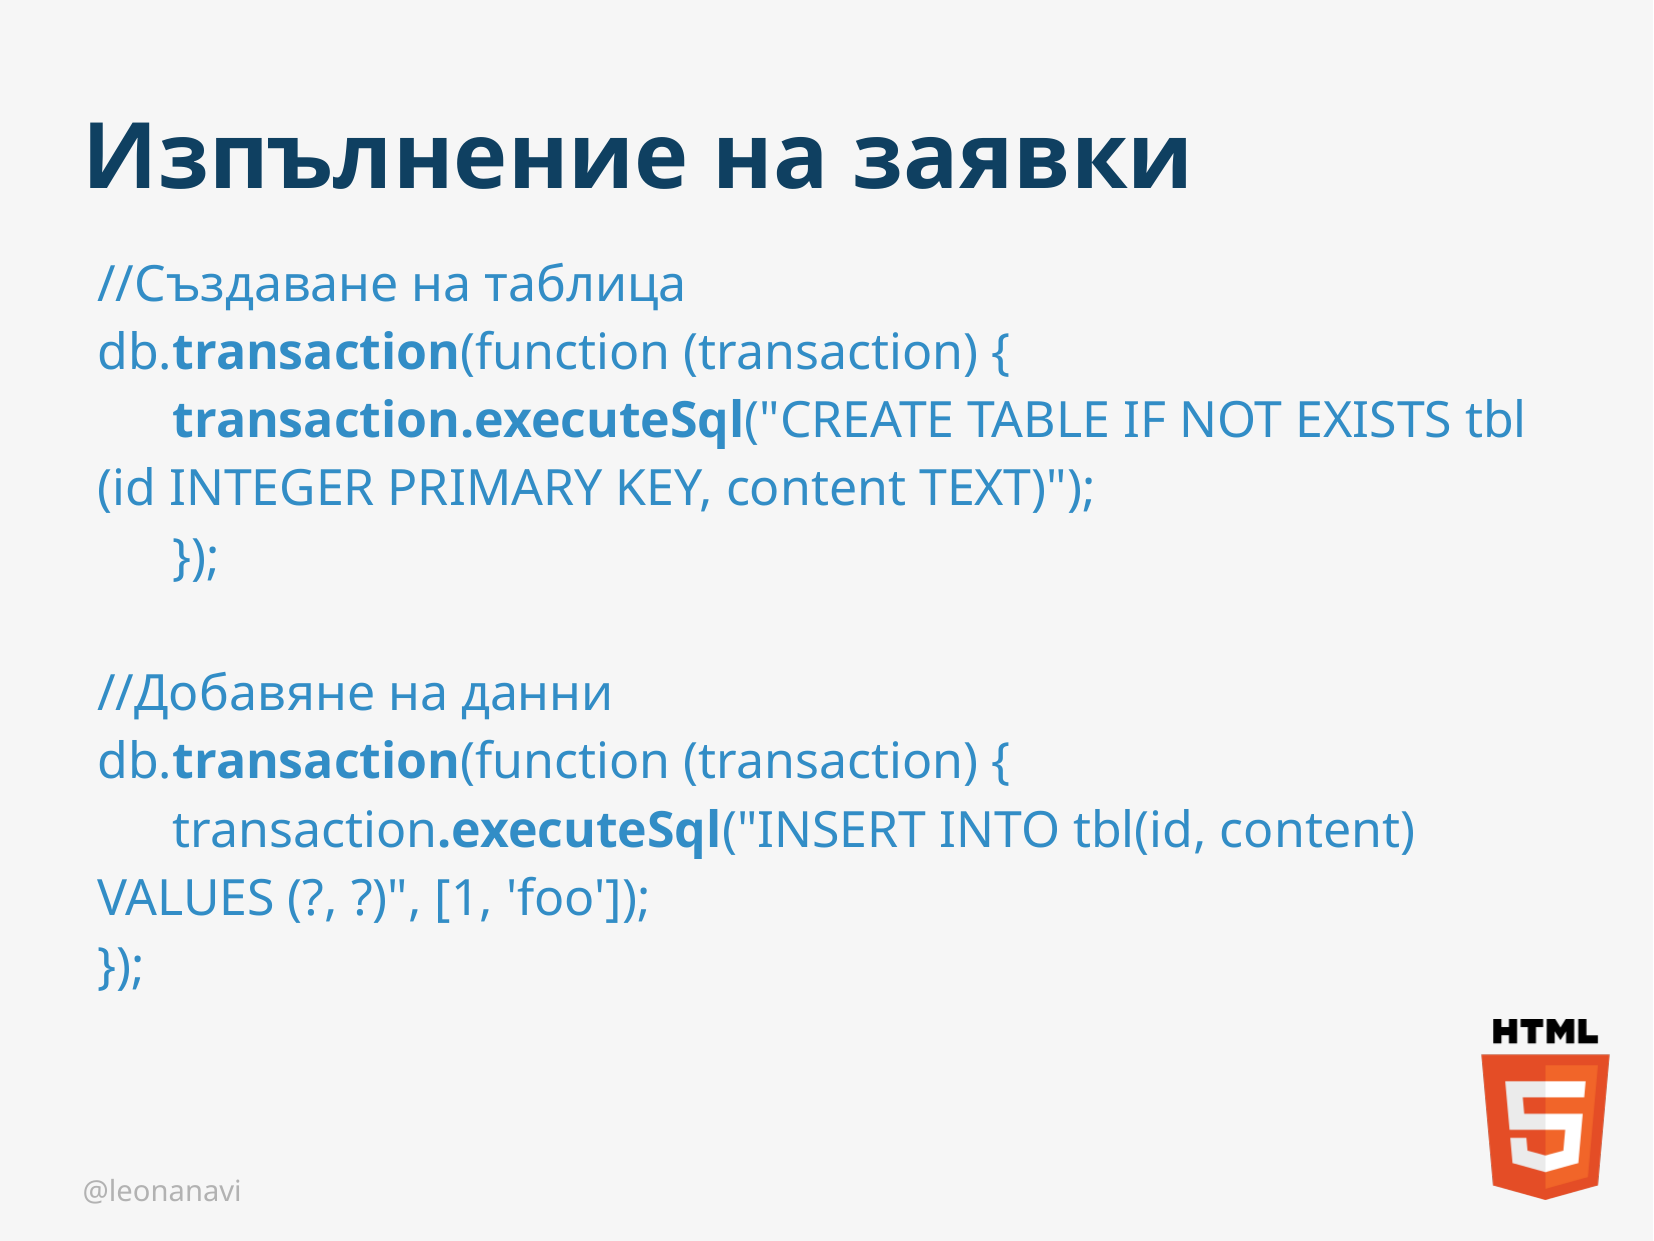

# Изпълнение на заявки
//Създаване на таблица
db.transaction(function (transaction) {
	transaction.executeSql("CREATE TABLE IF NOT EXISTS tbl (id INTEGER PRIMARY KEY, content TEXT)");
	});
//Добавяне на данни
db.transaction(function (transaction) {
	transaction.executeSql("INSERT INTO tbl(id, content) VALUES (?, ?)", [1, 'foo']);
});